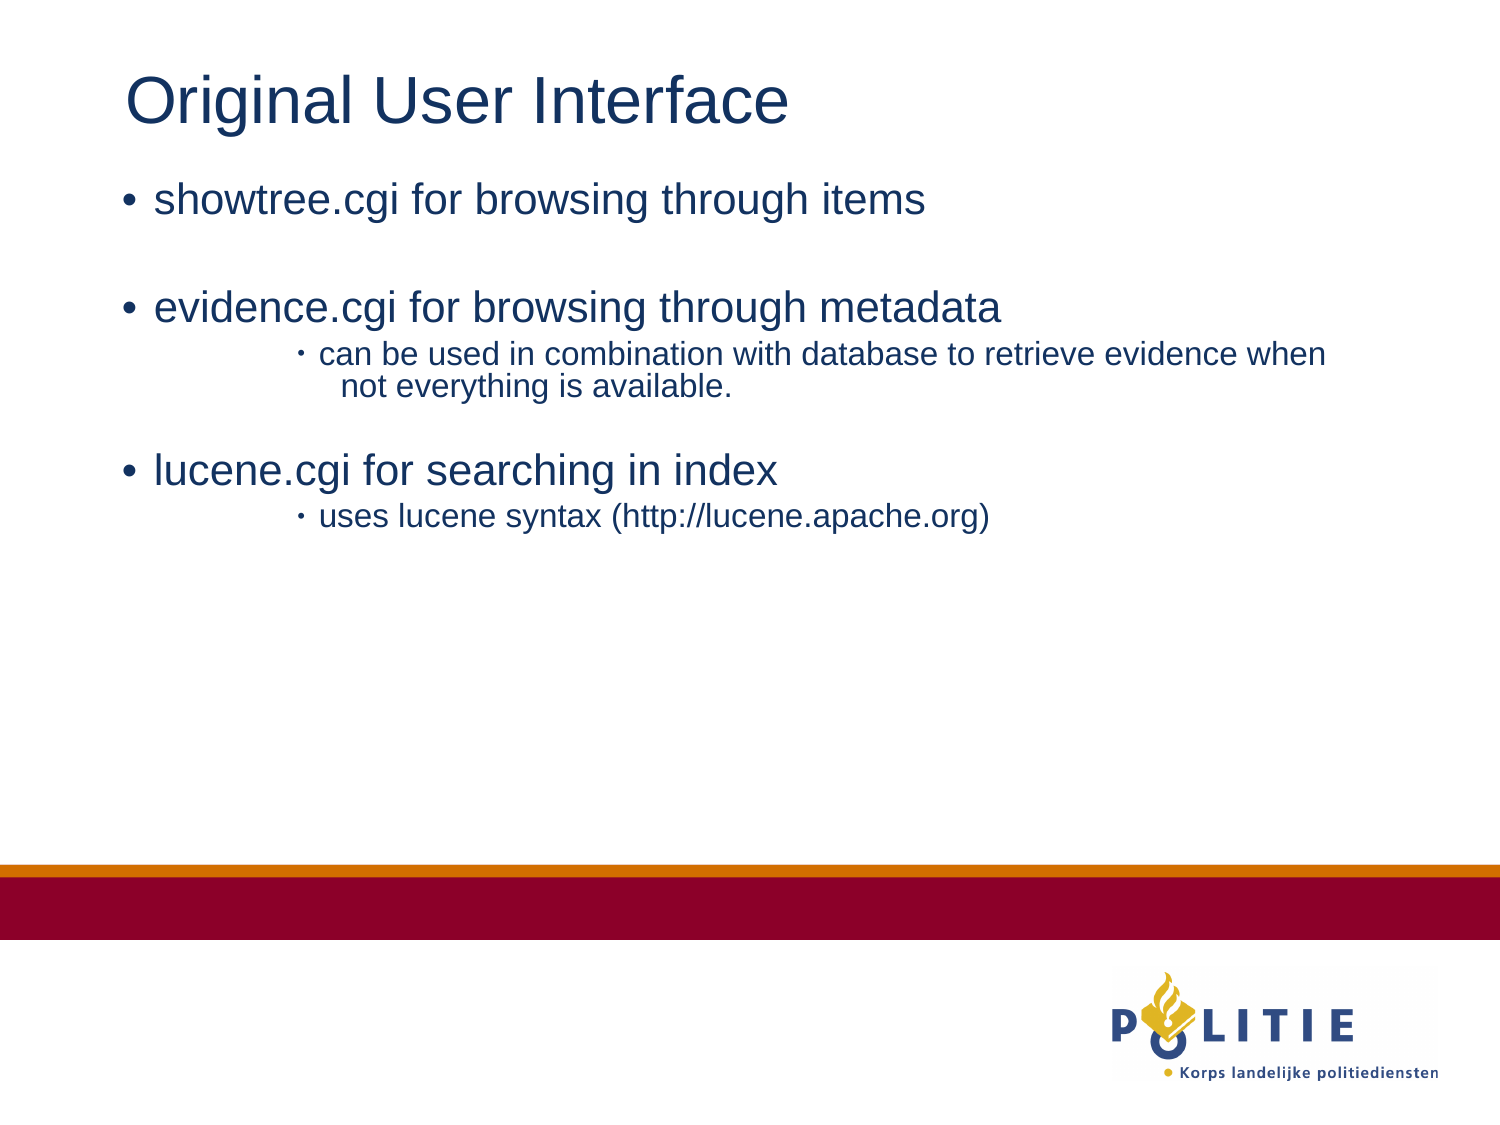

# Original User Interface
showtree.cgi for browsing through items
evidence.cgi for browsing through metadata
can be used in combination with database to retrieve evidence when not everything is available.
lucene.cgi for searching in index
uses lucene syntax (http://lucene.apache.org)